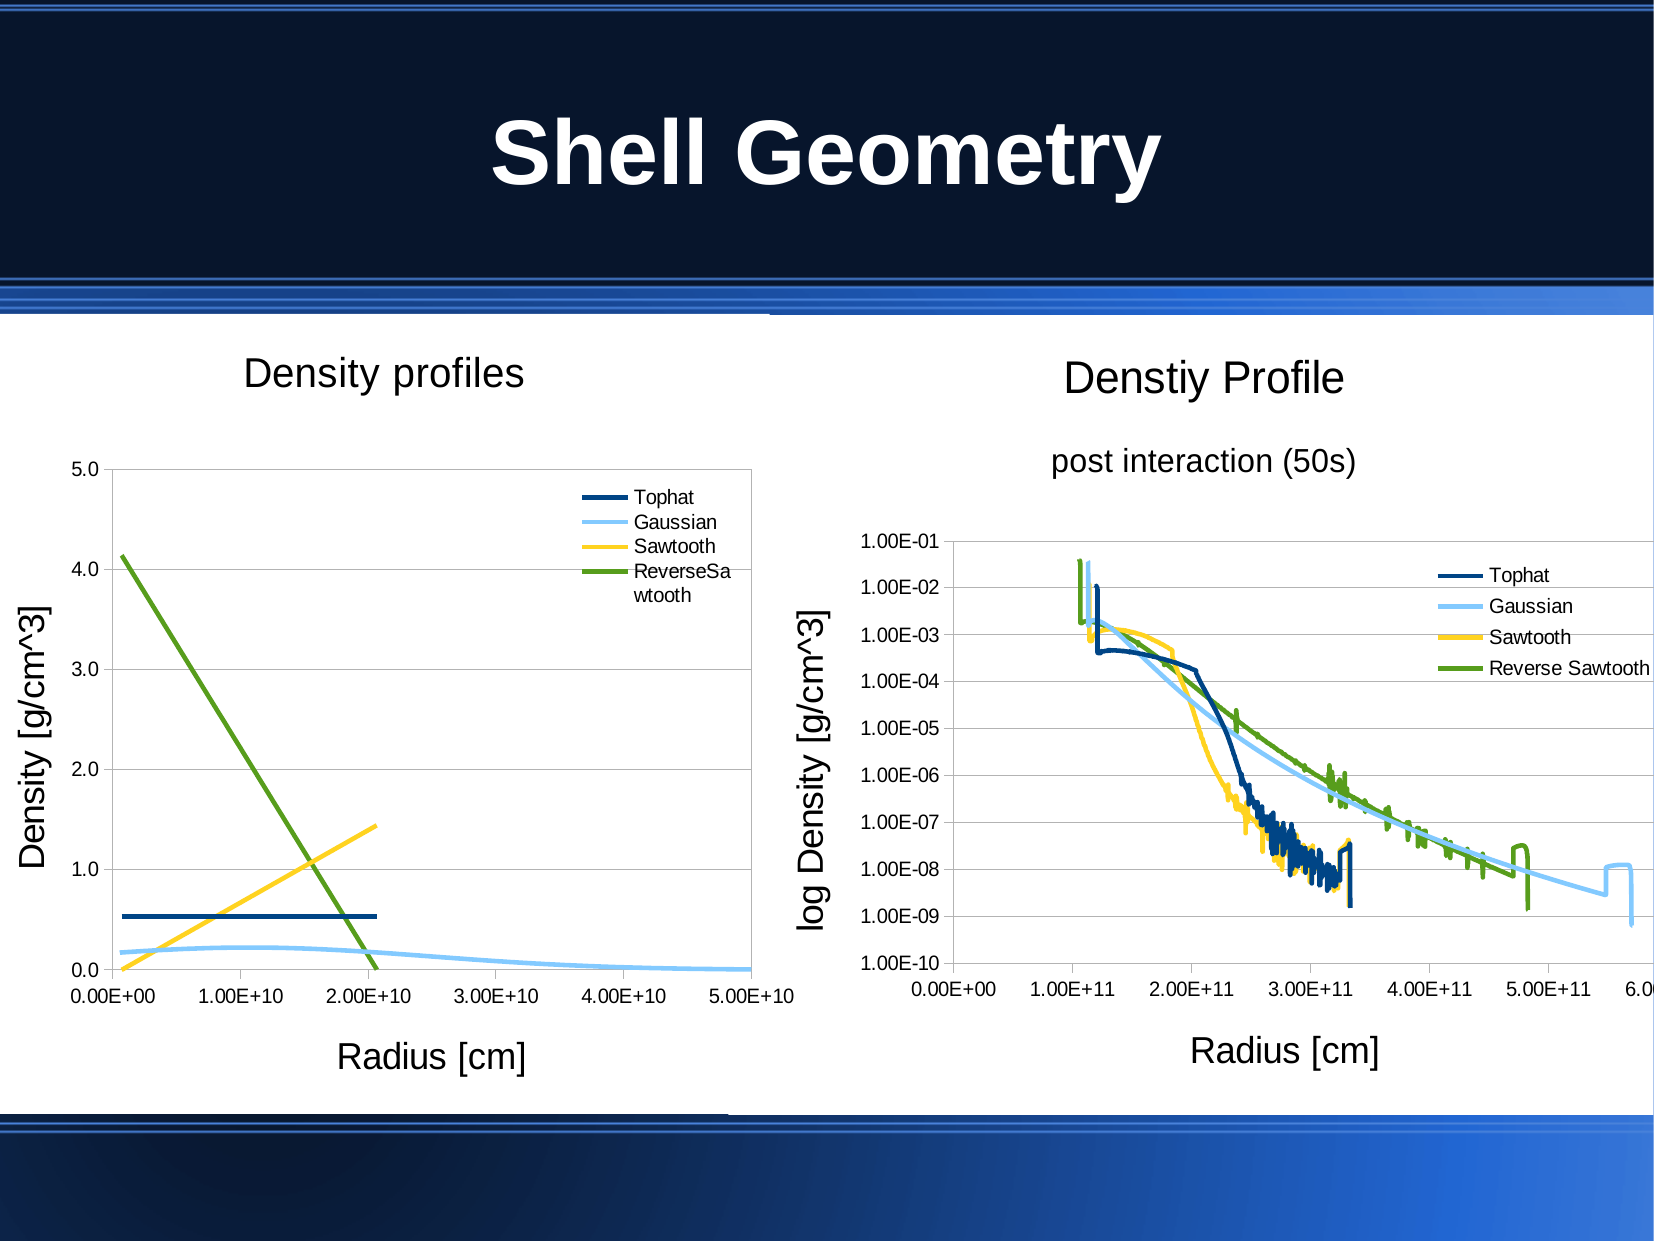

# Shell Geometry
### Chart: Density profiles
| Category | Tophat | Gaussian | Sawtooth | ReverseSawtooth |
|---|---|---|---|---|
### Chart: Denstiy Profile
post interaction (50s)
| Category | Tophat | Gaussian | Sawtooth | Reverse Sawtooth |
|---|---|---|---|---|